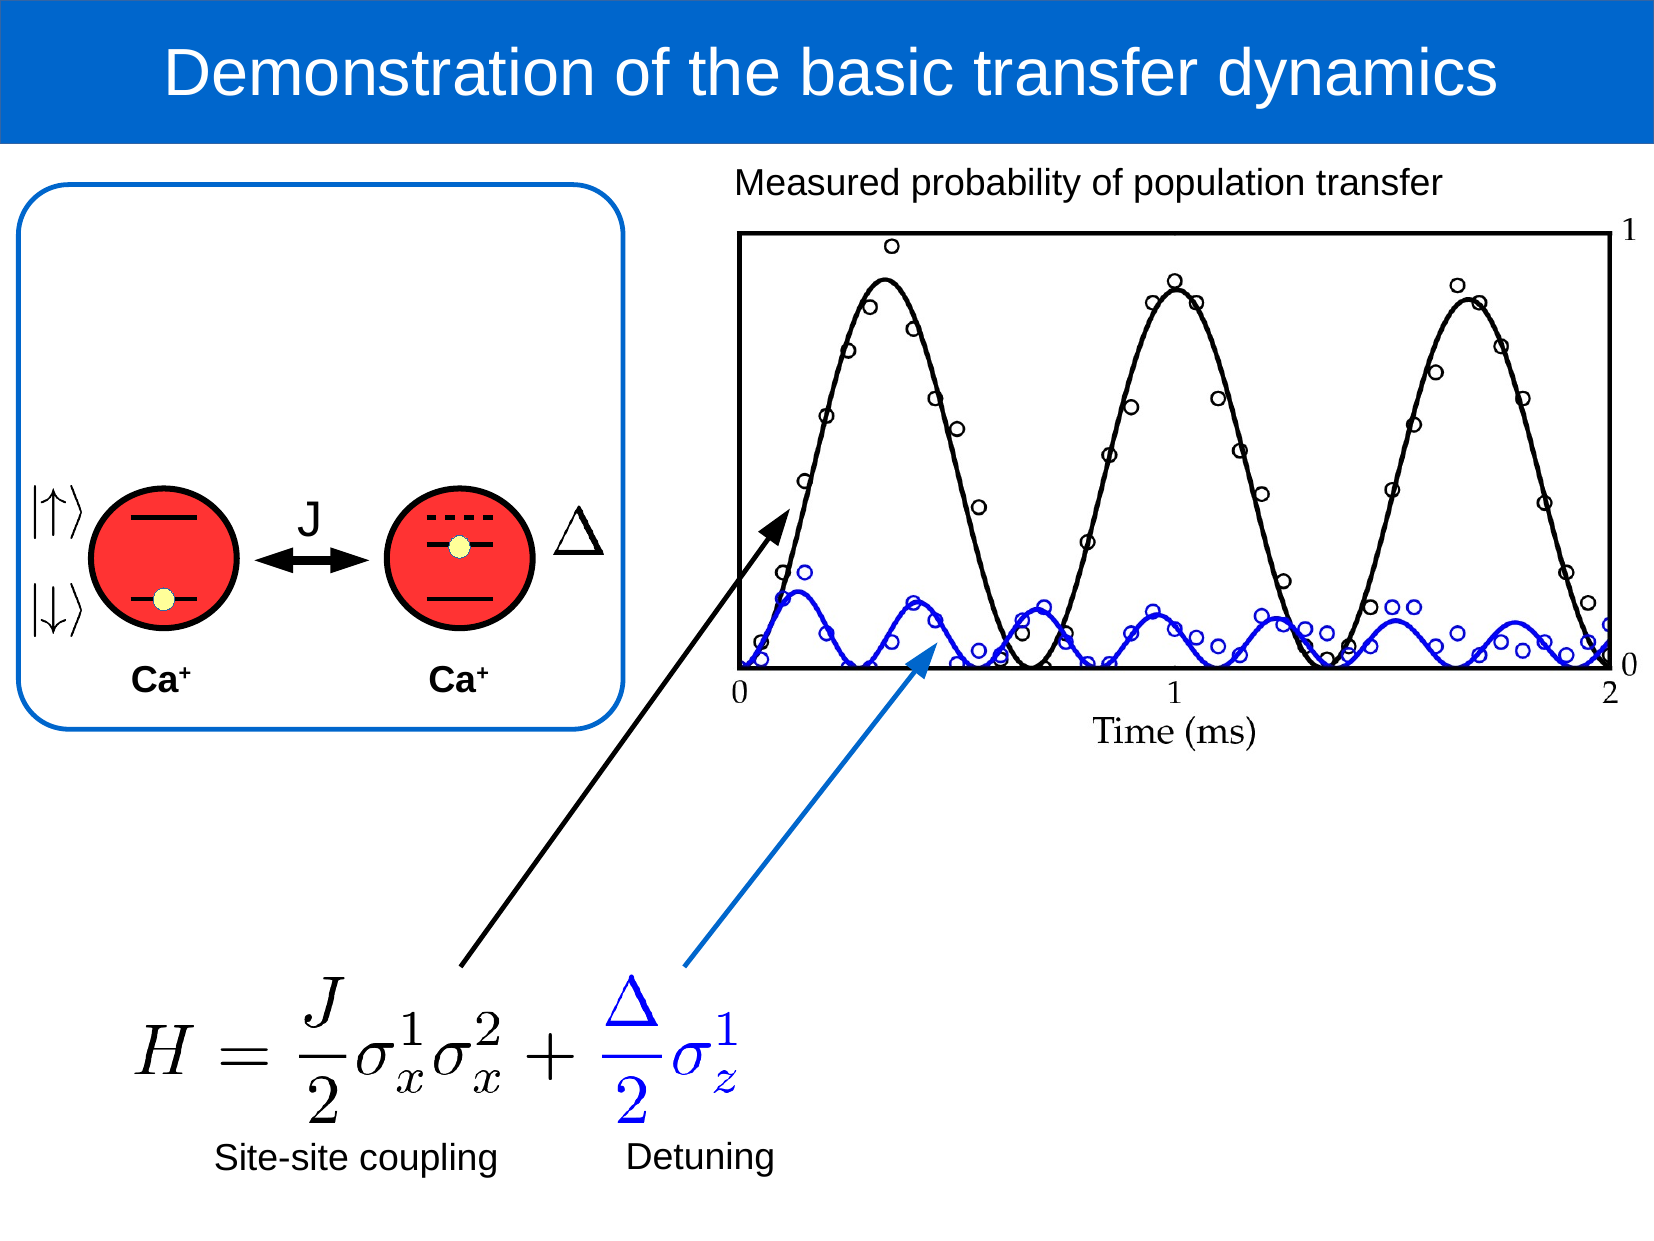

# Demonstration of the basic transfer dynamics
Measured probability of population transfer
J
Site-site coupling
Detuning
Ca+
Ca+